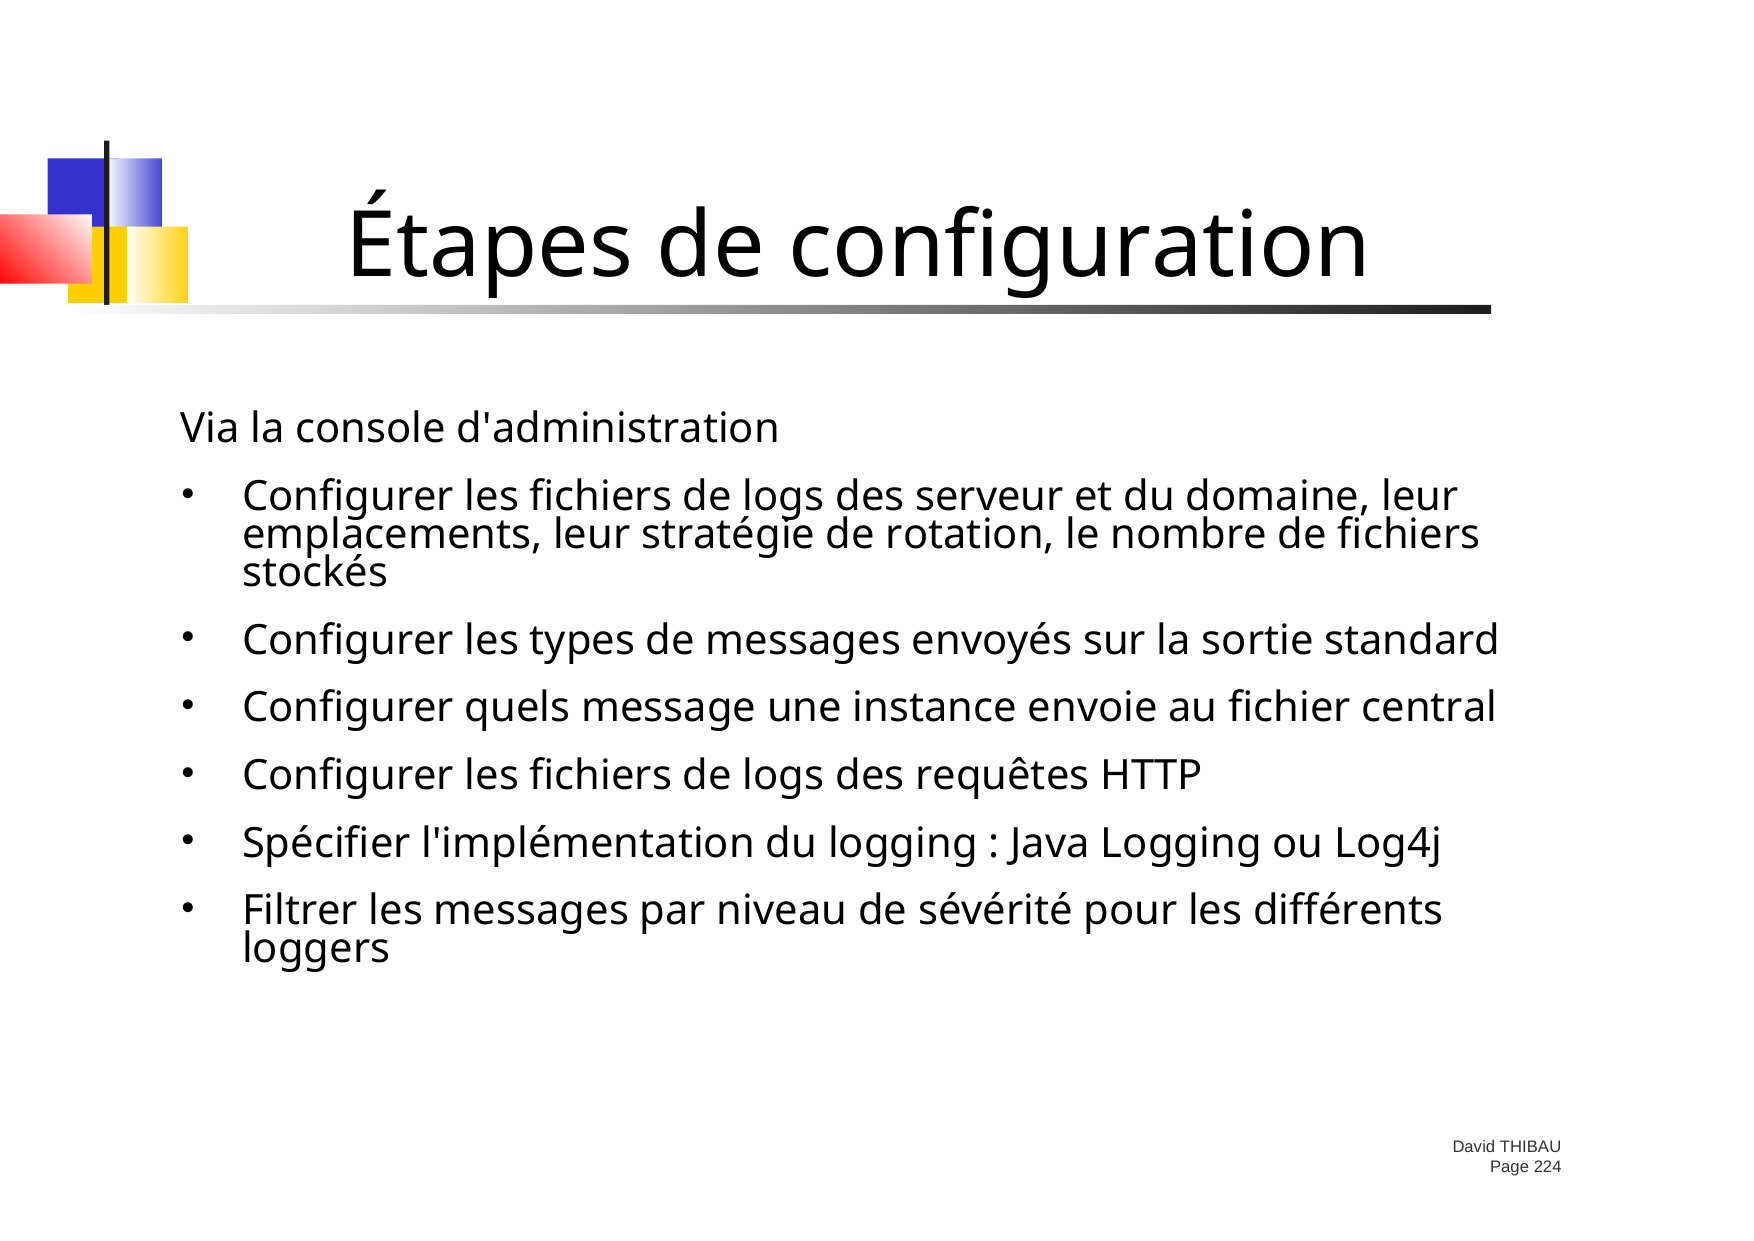

# Étapes de configuration
Via la console d'administration
Configurer les fichiers de logs des serveur et du domaine, leur emplacements, leur stratégie de rotation, le nombre de fichiers stockés
Configurer les types de messages envoyés sur la sortie standard
Configurer quels message une instance envoie au fichier central
Configurer les fichiers de logs des requêtes HTTP
Spécifier l'implémentation du logging : Java Logging ou Log4j
Filtrer les messages par niveau de sévérité pour les différents loggers